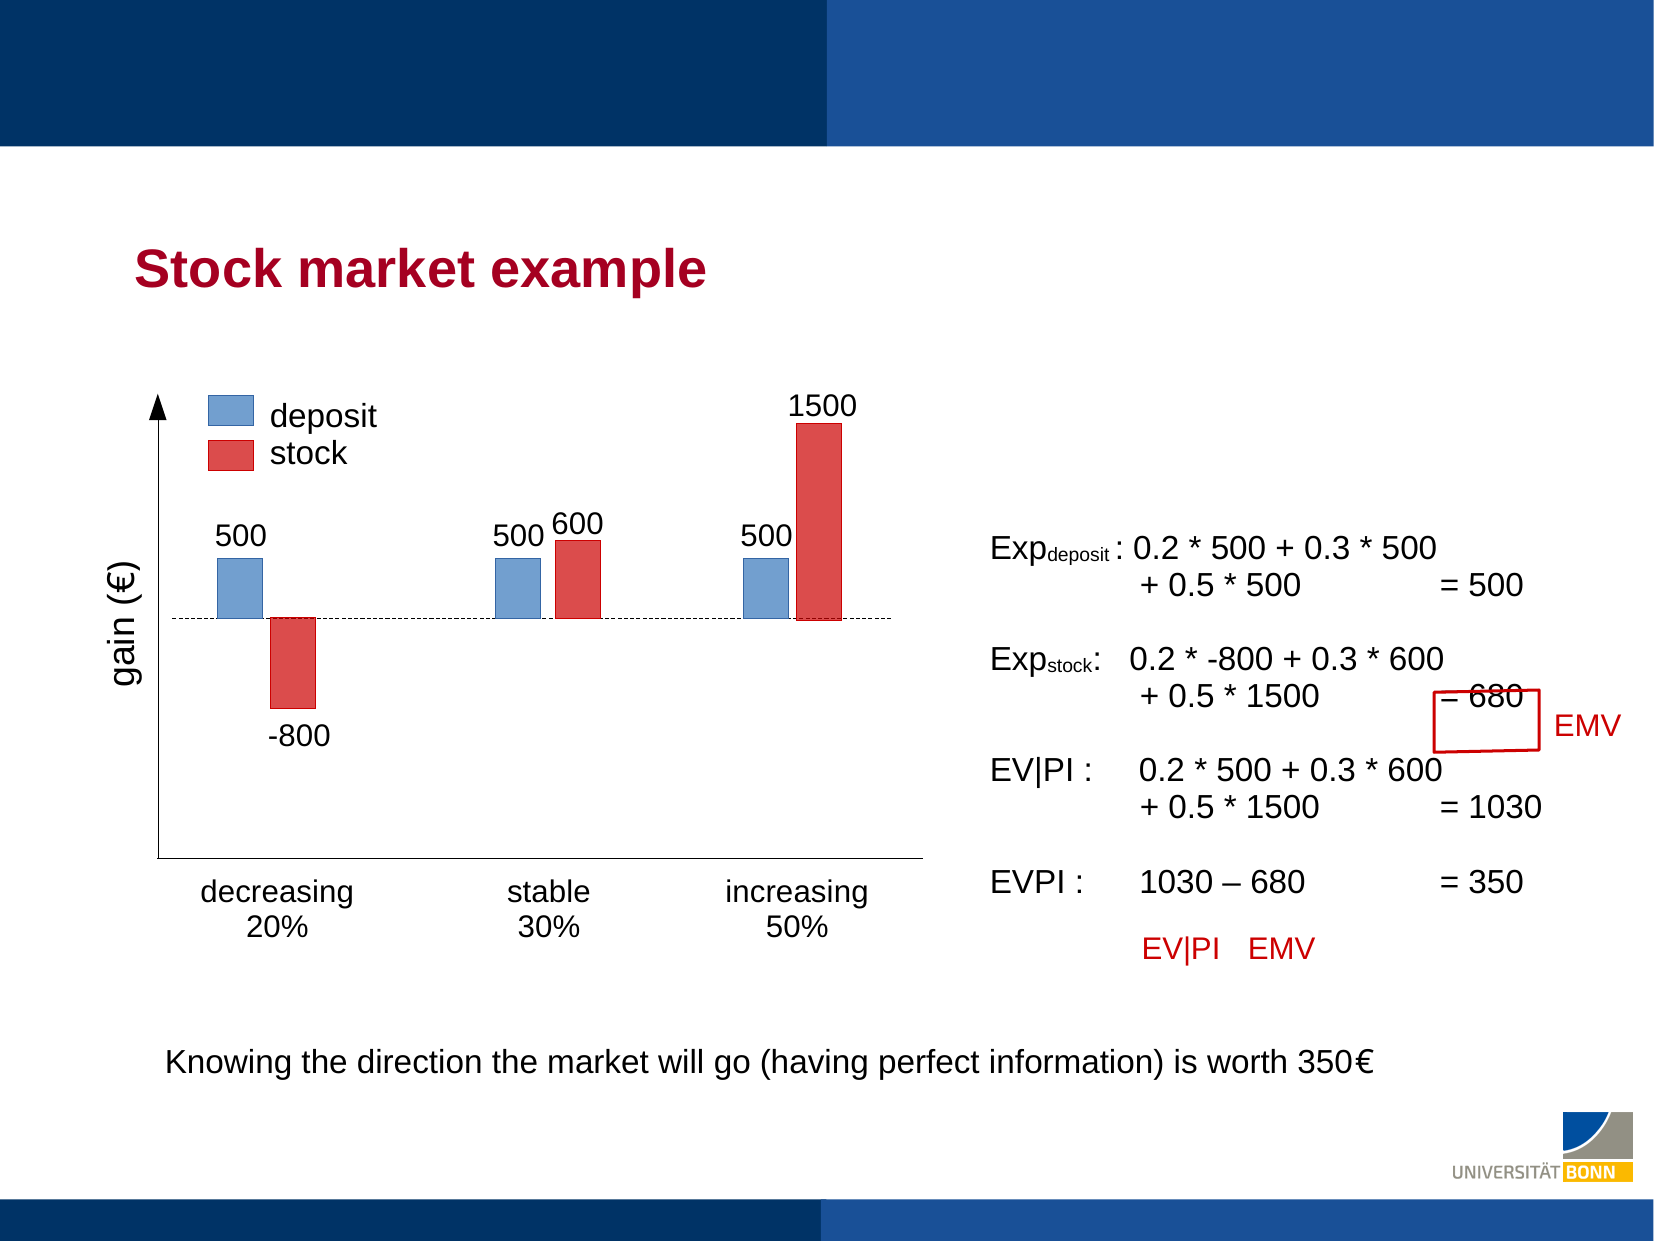

Stock market example
1500
deposit
stock
600
500
500
500
Expdeposit : 0.2 * 500 + 0.3 * 500
		+ 0.5 * 500 		= 500
Expstock: 0.2 * -800 + 0.3 * 600
		+ 0.5 * 1500		= 680
EV|PI : 0.2 * 500 + 0.3 * 600
		+ 0.5 * 1500 		= 1030
EVPI : 1030 – 680 		= 350
gain (€)
EMV
-800
decreasing
20%
stable
30%
increasing
50%
EV|PI
EMV
Knowing the direction the market will go (having perfect information) is worth 350€